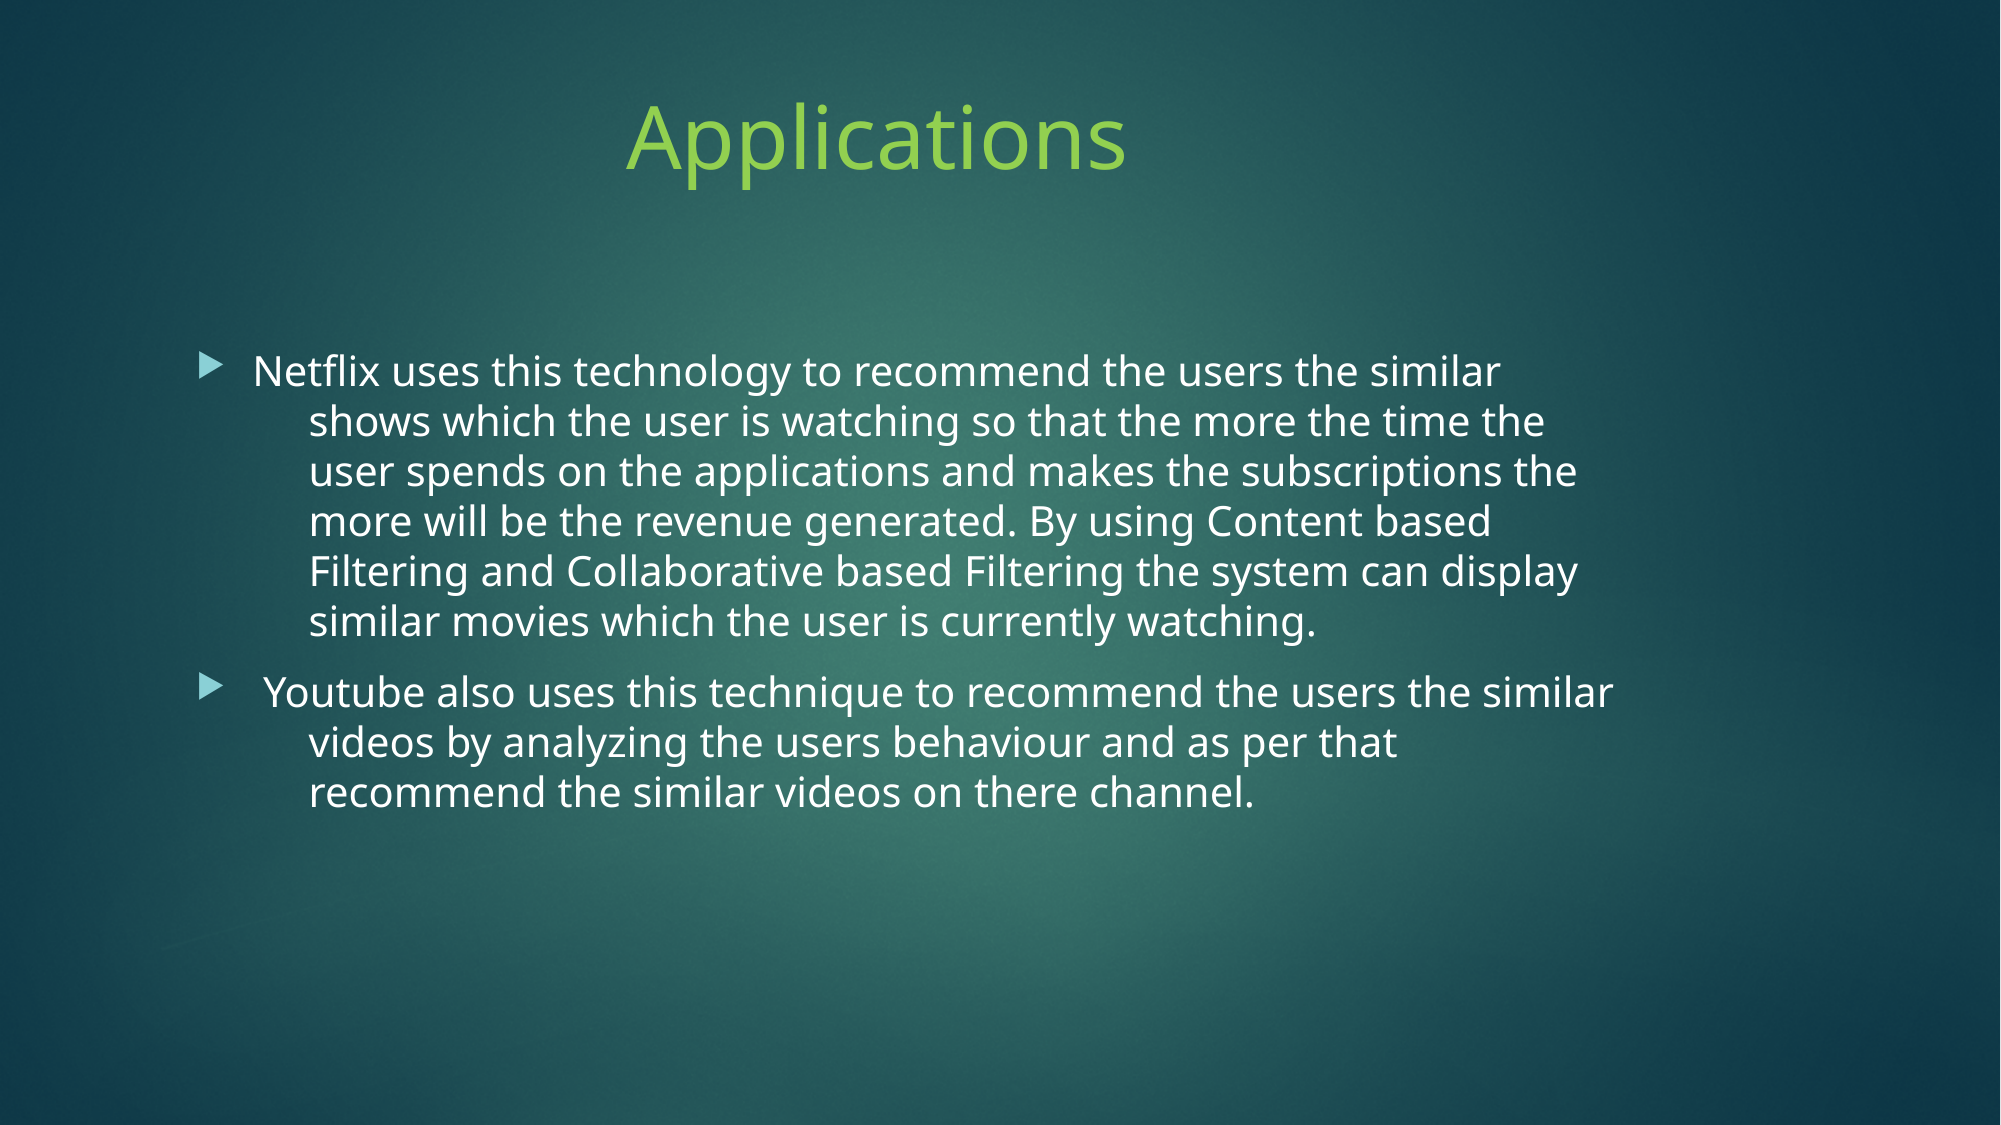

# Applications
Netflix uses this technology to recommend the users the similar shows which the user is watching so that the more the time the user spends on the applications and makes the subscriptions the more will be the revenue generated. By using Content based Filtering and Collaborative based Filtering the system can display similar movies which the user is currently watching.
 Youtube also uses this technique to recommend the users the similar videos by analyzing the users behaviour and as per that recommend the similar videos on there channel.